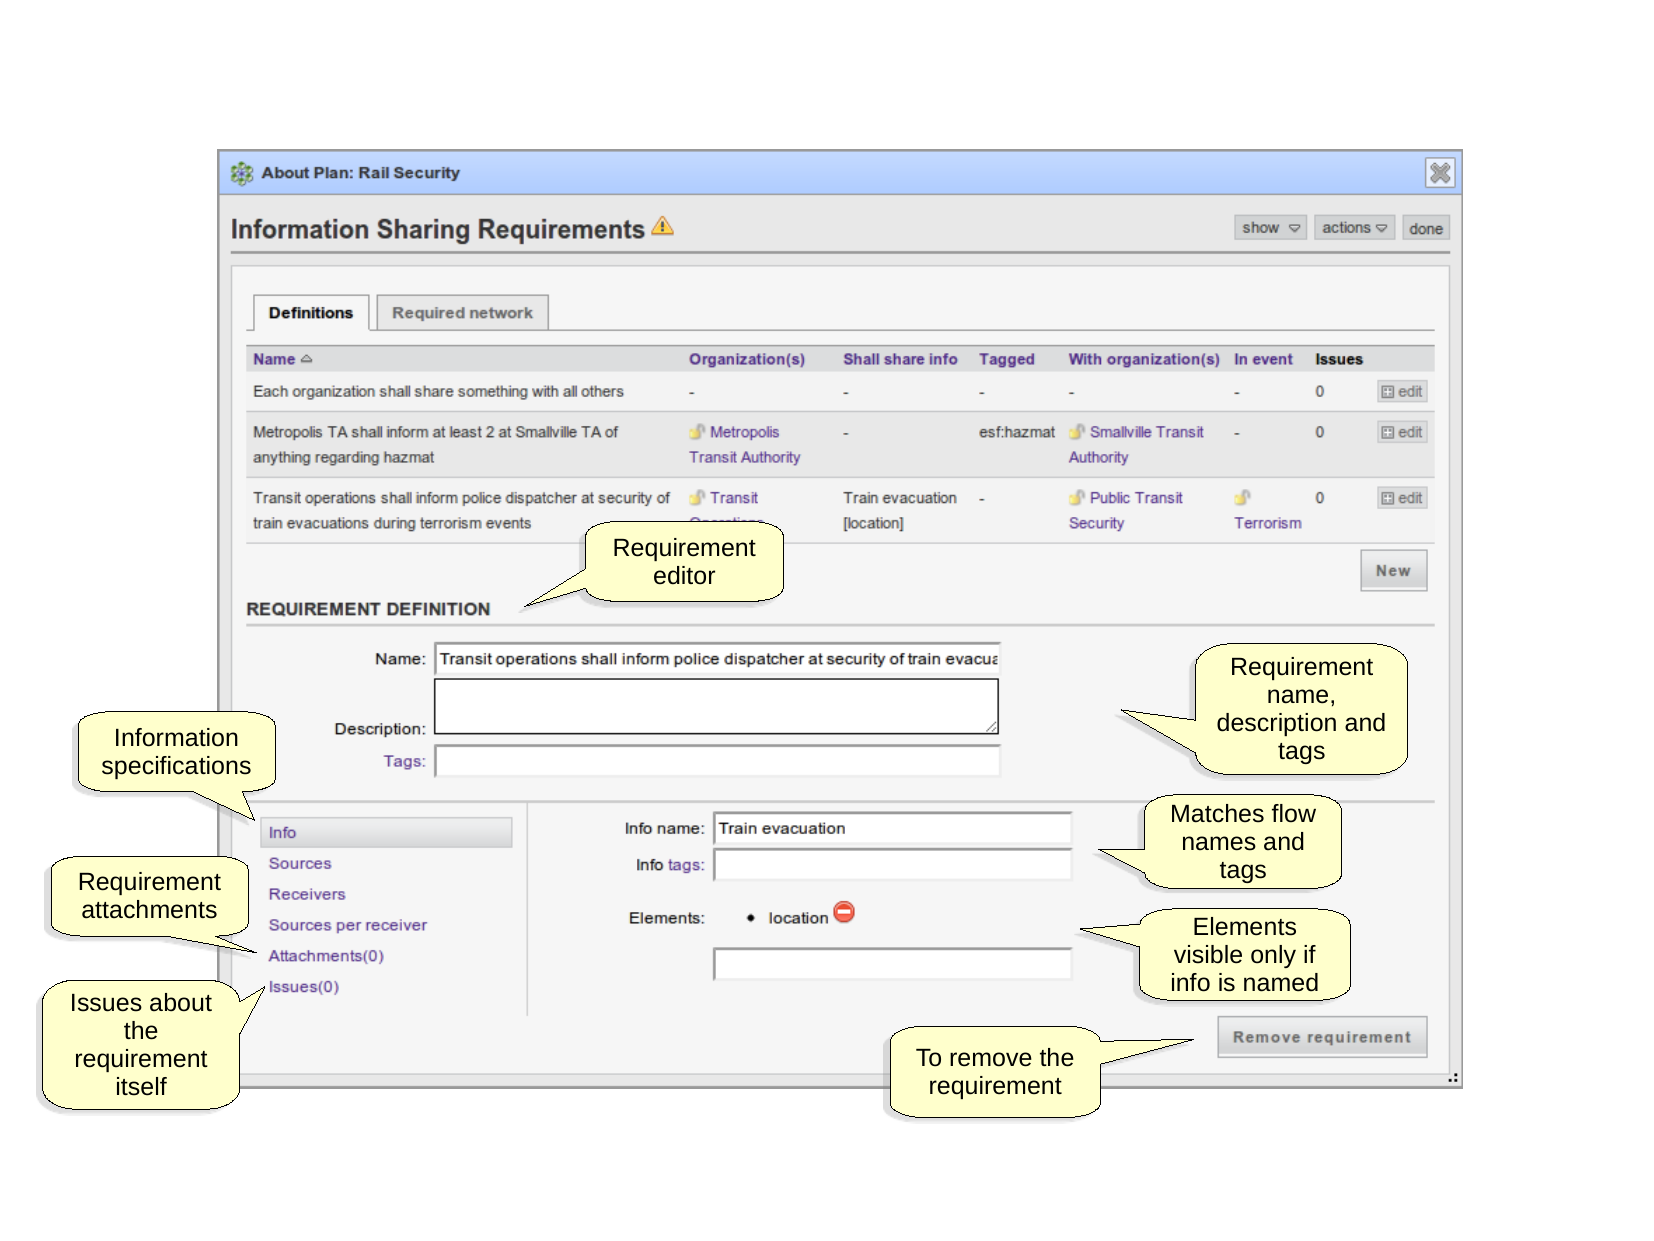

Requirement editor
Requirement name, description and tags
Information specifications
Matches flow names and tags
Requirement attachments
Elements visible only if info is named
Issues about the requirement itself
To remove the requirement